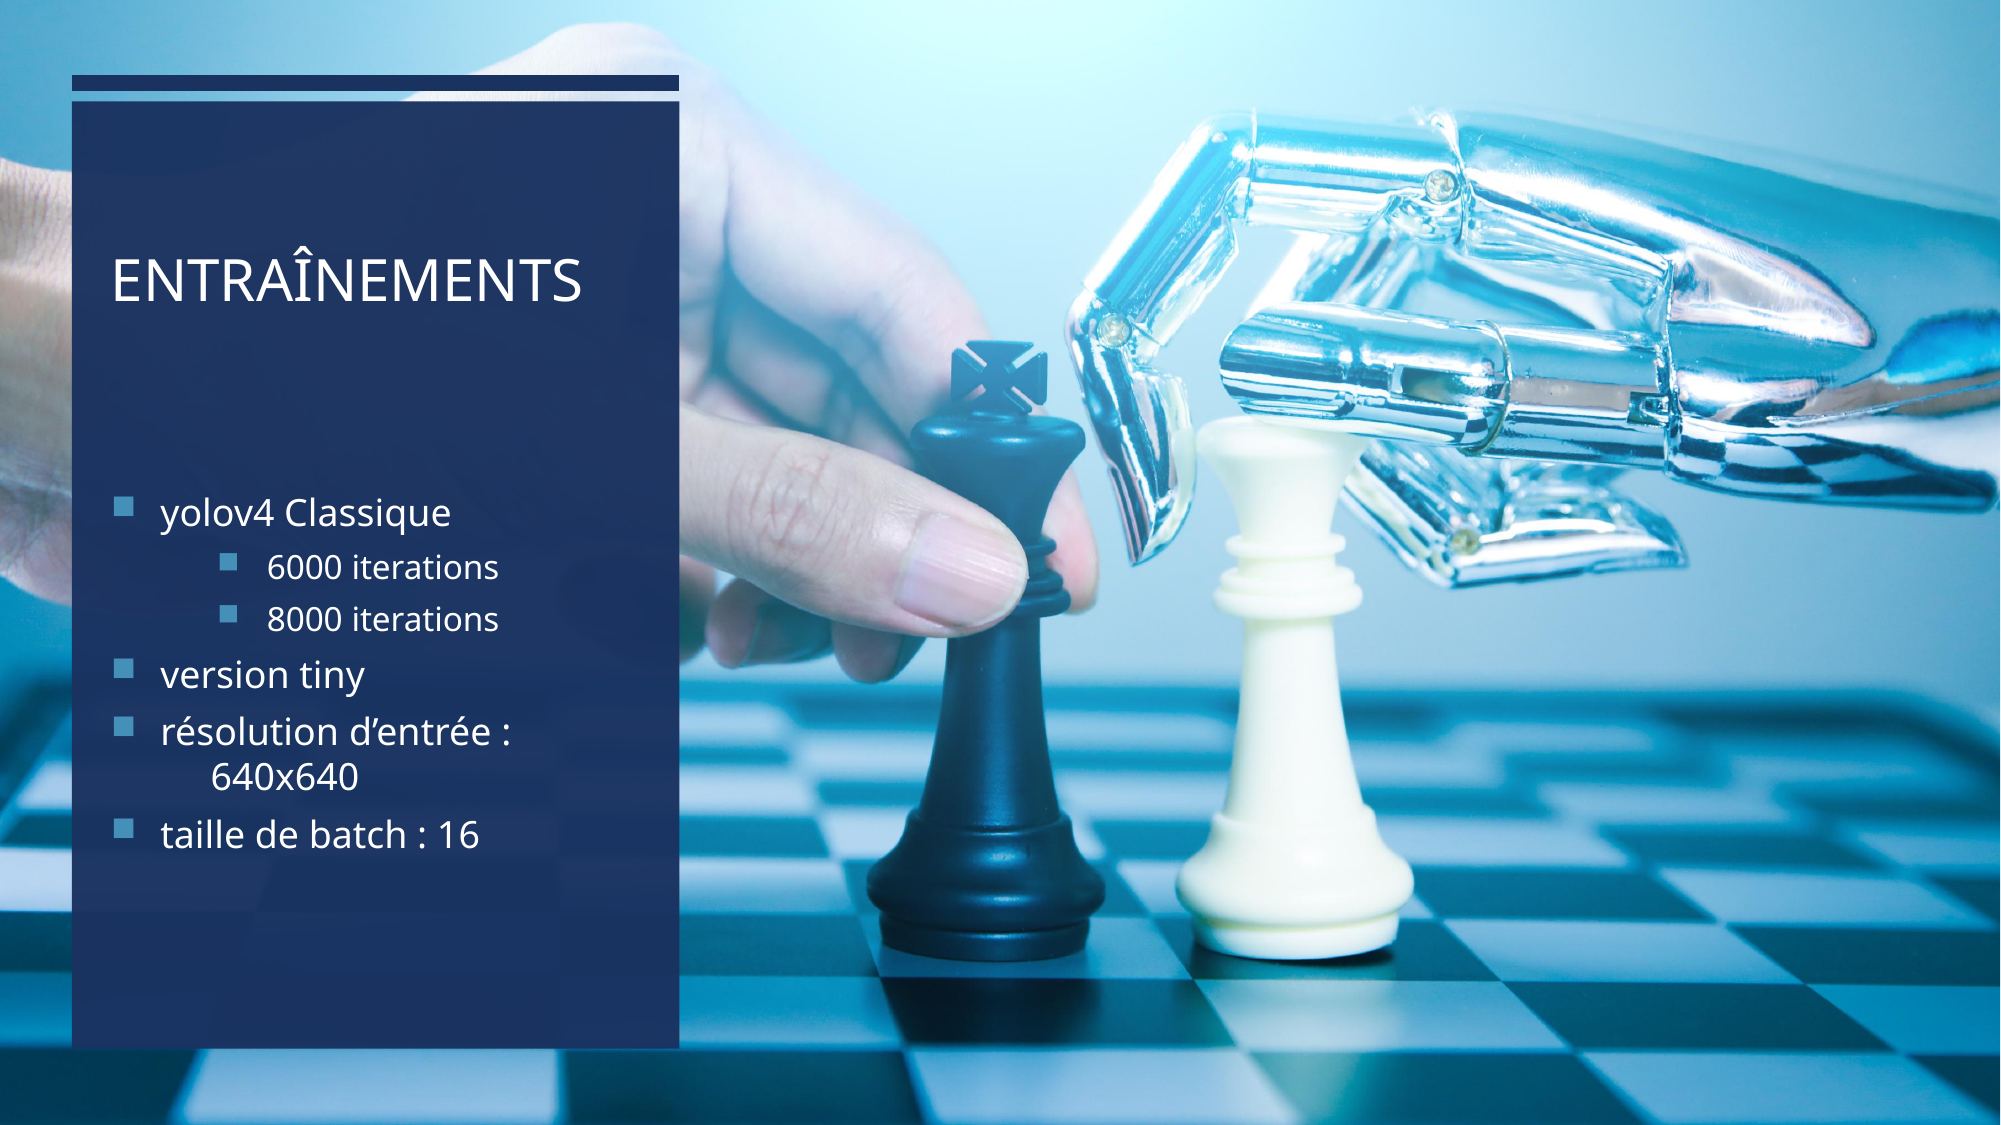

# entraînements
yolov4 Classique
6000 iterations
8000 iterations
version tiny
résolution d’entrée : 640x640
taille de batch : 16